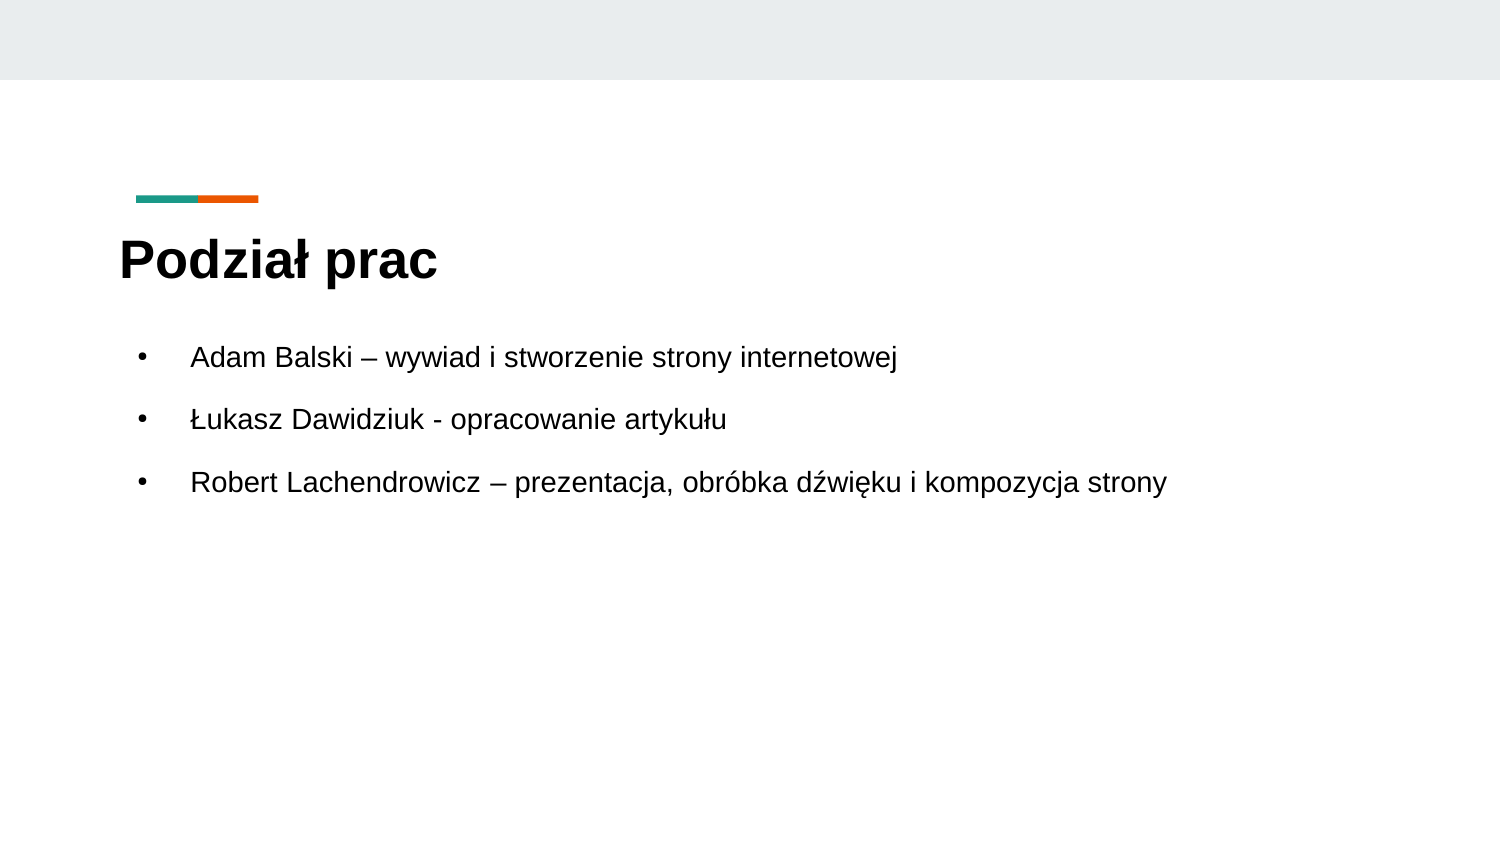

# Podział prac
Adam Balski – wywiad i stworzenie strony internetowej
Łukasz Dawidziuk - opracowanie artykułu
Robert Lachendrowicz 	– prezentacja, obróbka dźwięku i kompozycja strony